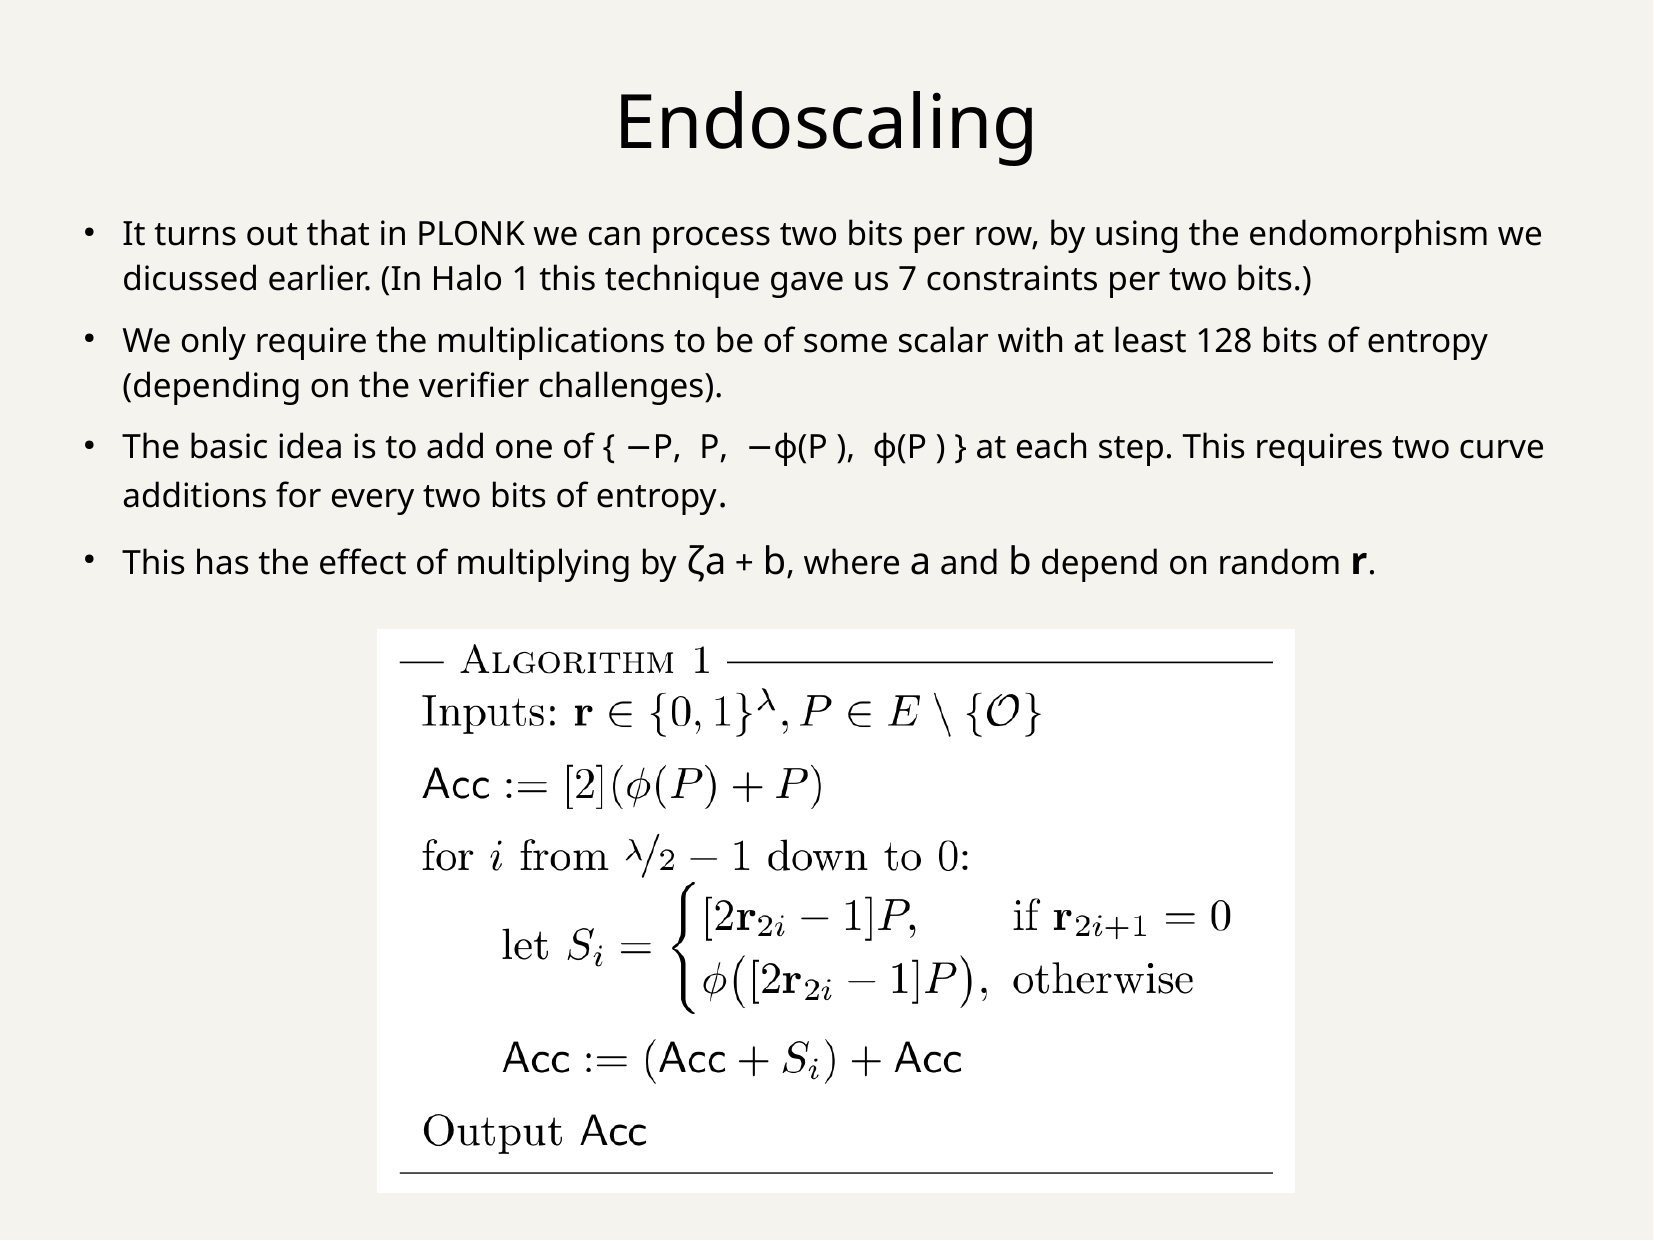

# Endoscaling
It turns out that in PLONK we can process two bits per row, by using the endomorphism we dicussed earlier. (In Halo 1 this technique gave us 7 constraints per two bits.)
We only require the multiplications to be of some scalar with at least 128 bits of entropy (depending on the verifier challenges).
The basic idea is to add one of { −P, P, −ϕ(P ), ϕ(P ) } at each step. This requires two curve additions for every two bits of entropy.
This has the effect of multiplying by ζa + b, where a and b depend on random r.